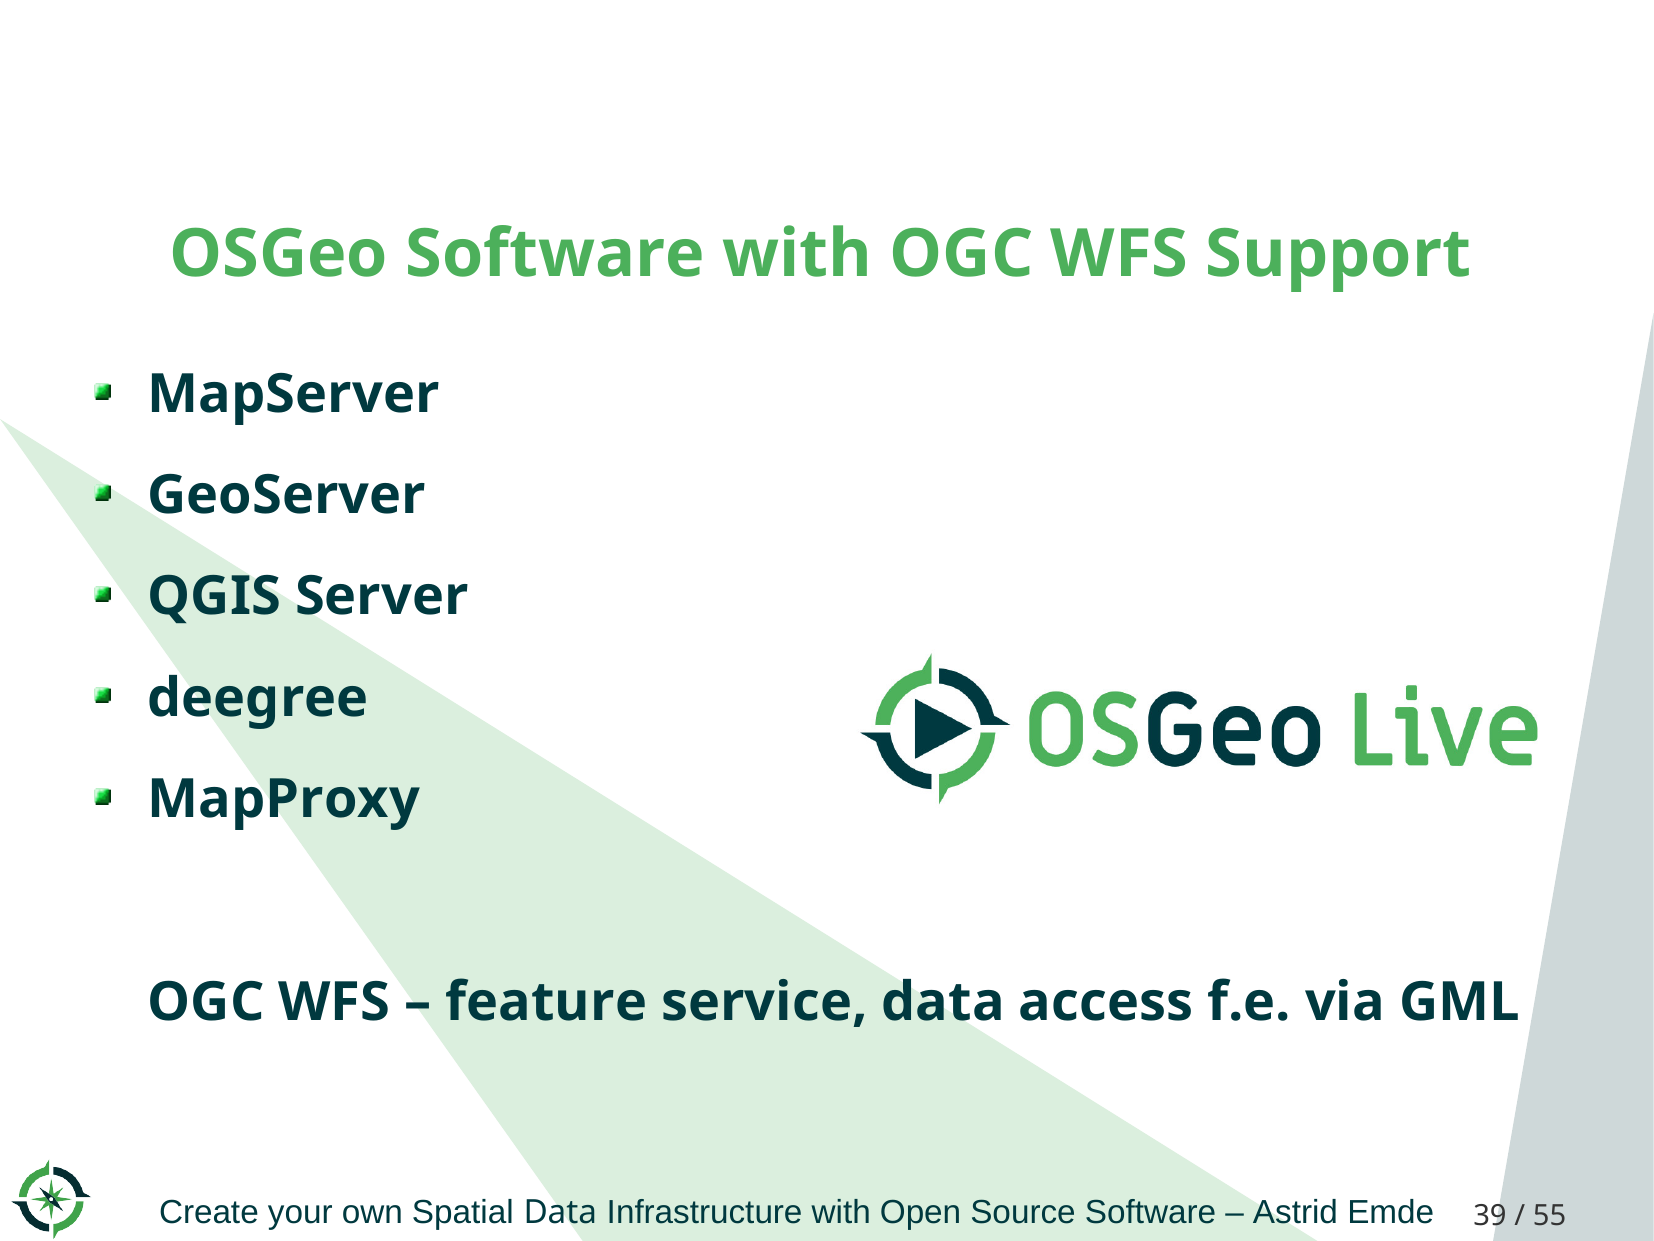

# OSGeo Software with OGC WFS Support
MapServer
GeoServer
QGIS Server
deegree
MapProxy
OGC WFS – feature service, data access f.e. via GML